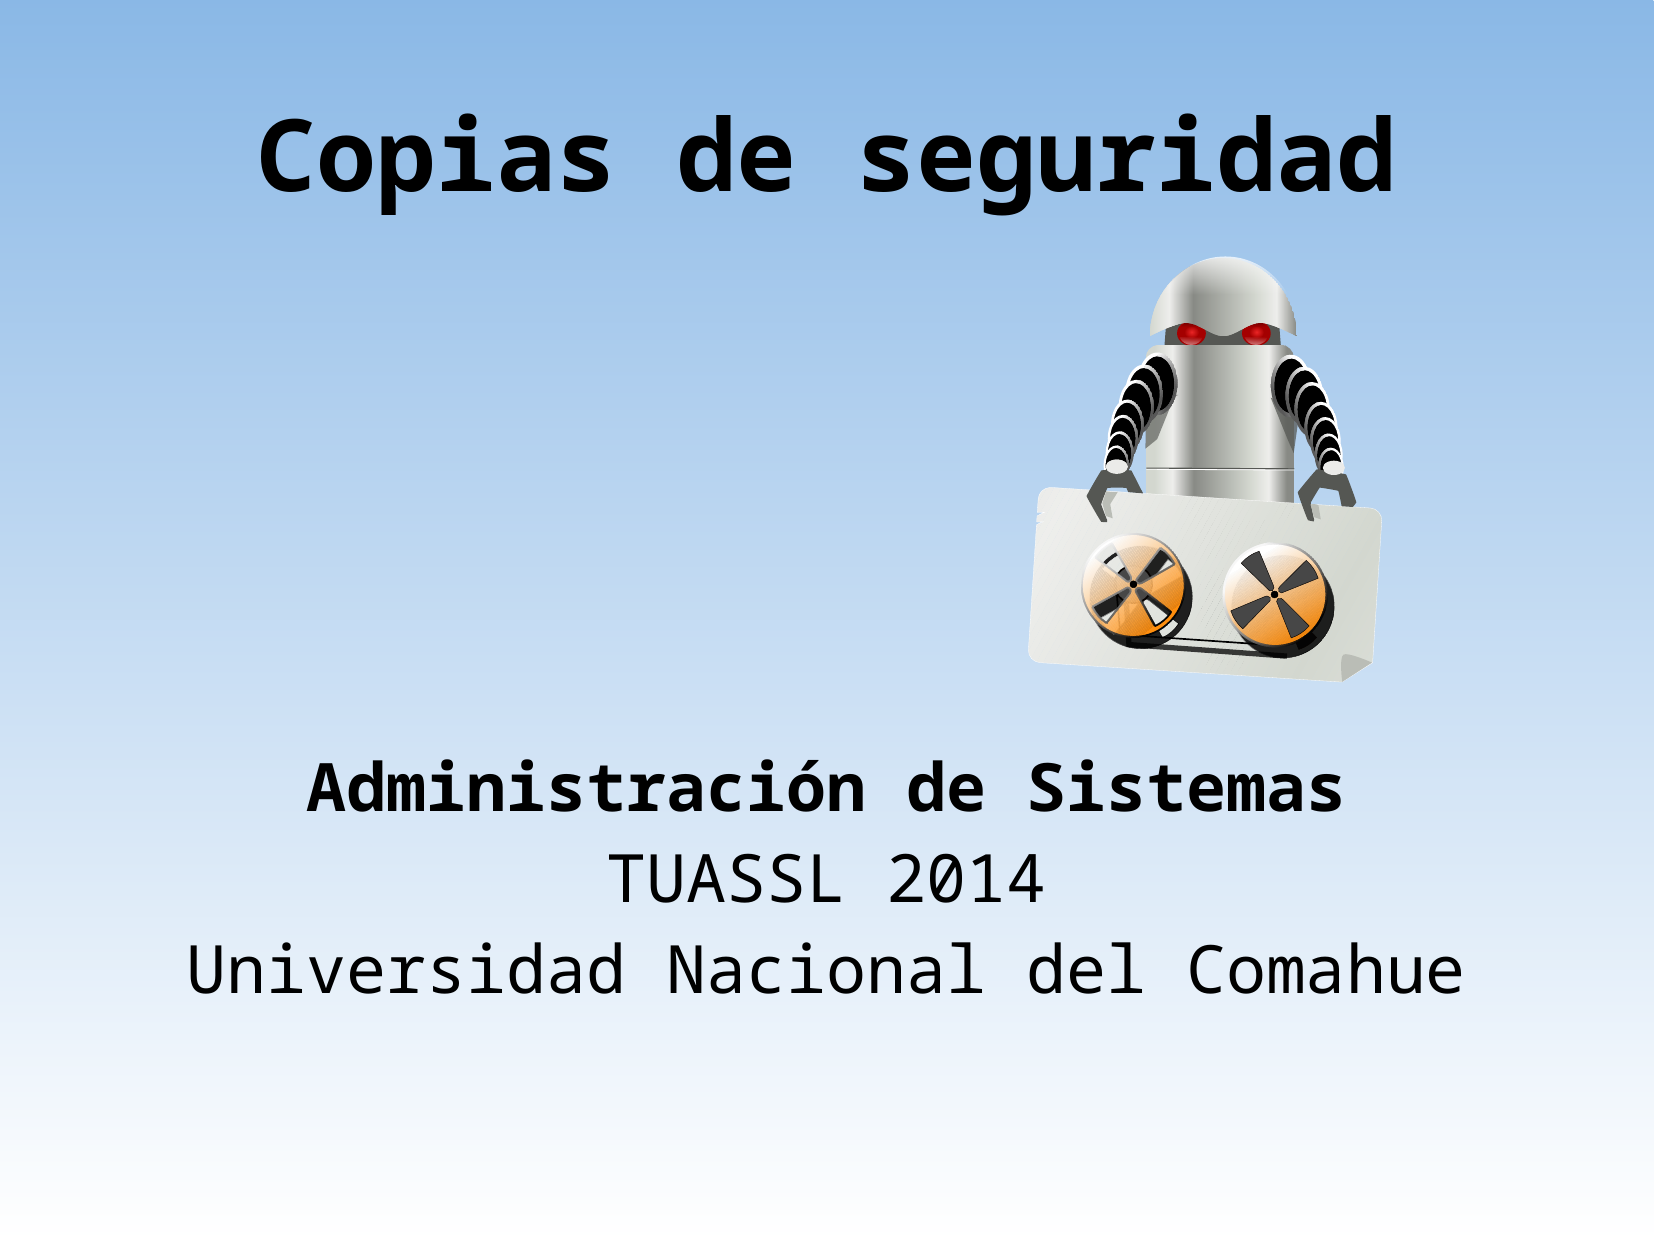

# Copias de seguridad
Administración de Sistemas
TUASSL 2014
Universidad Nacional del Comahue